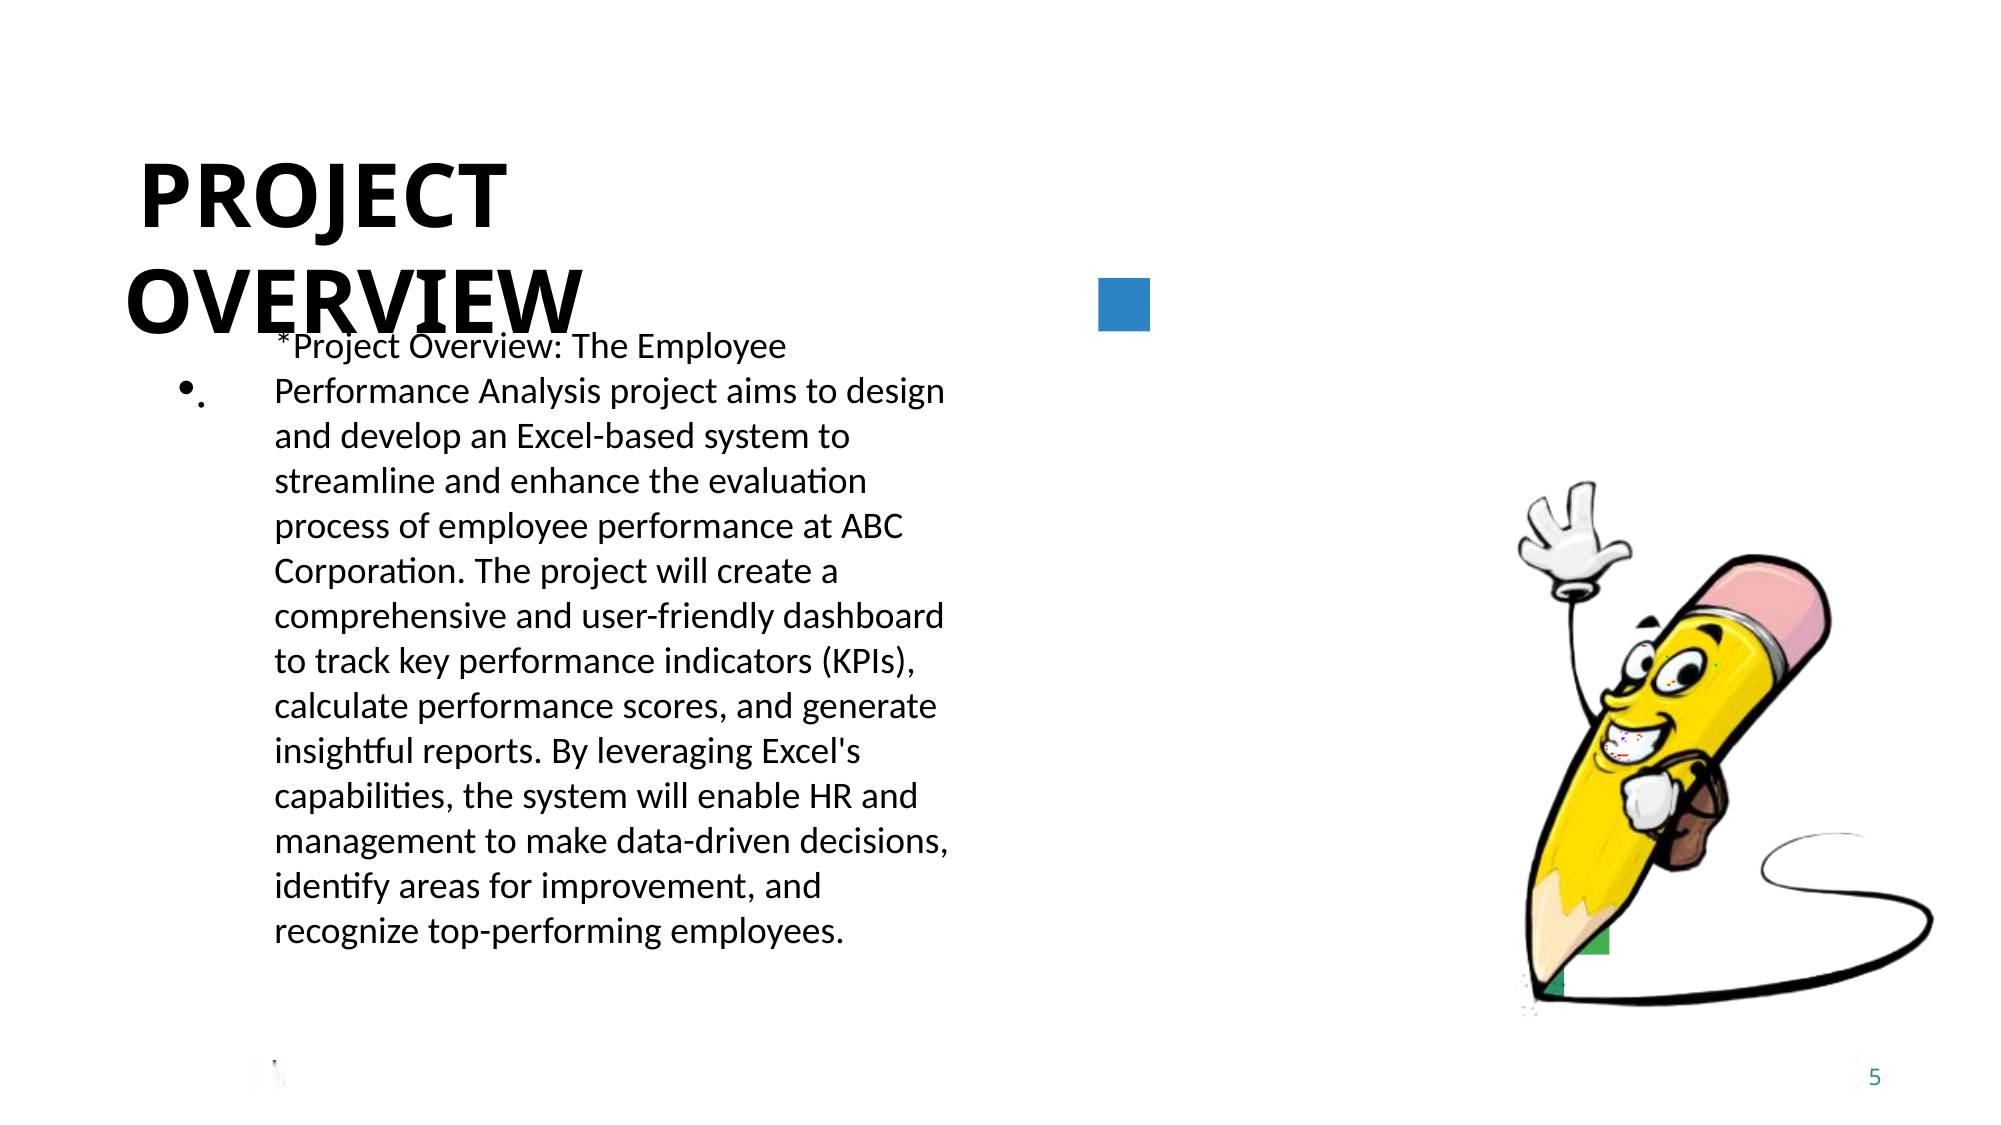

# PROJECT	OVERVIEW
*Project Overview: The Employee Performance Analysis project aims to design and develop an Excel-based system to streamline and enhance the evaluation process of employee performance at ABC Corporation. The project will create a comprehensive and user-friendly dashboard to track key performance indicators (KPIs), calculate performance scores, and generate insightful reports. By leveraging Excel's capabilities, the system will enable HR and management to make data-driven decisions, identify areas for improvement, and recognize top-performing employees.
.